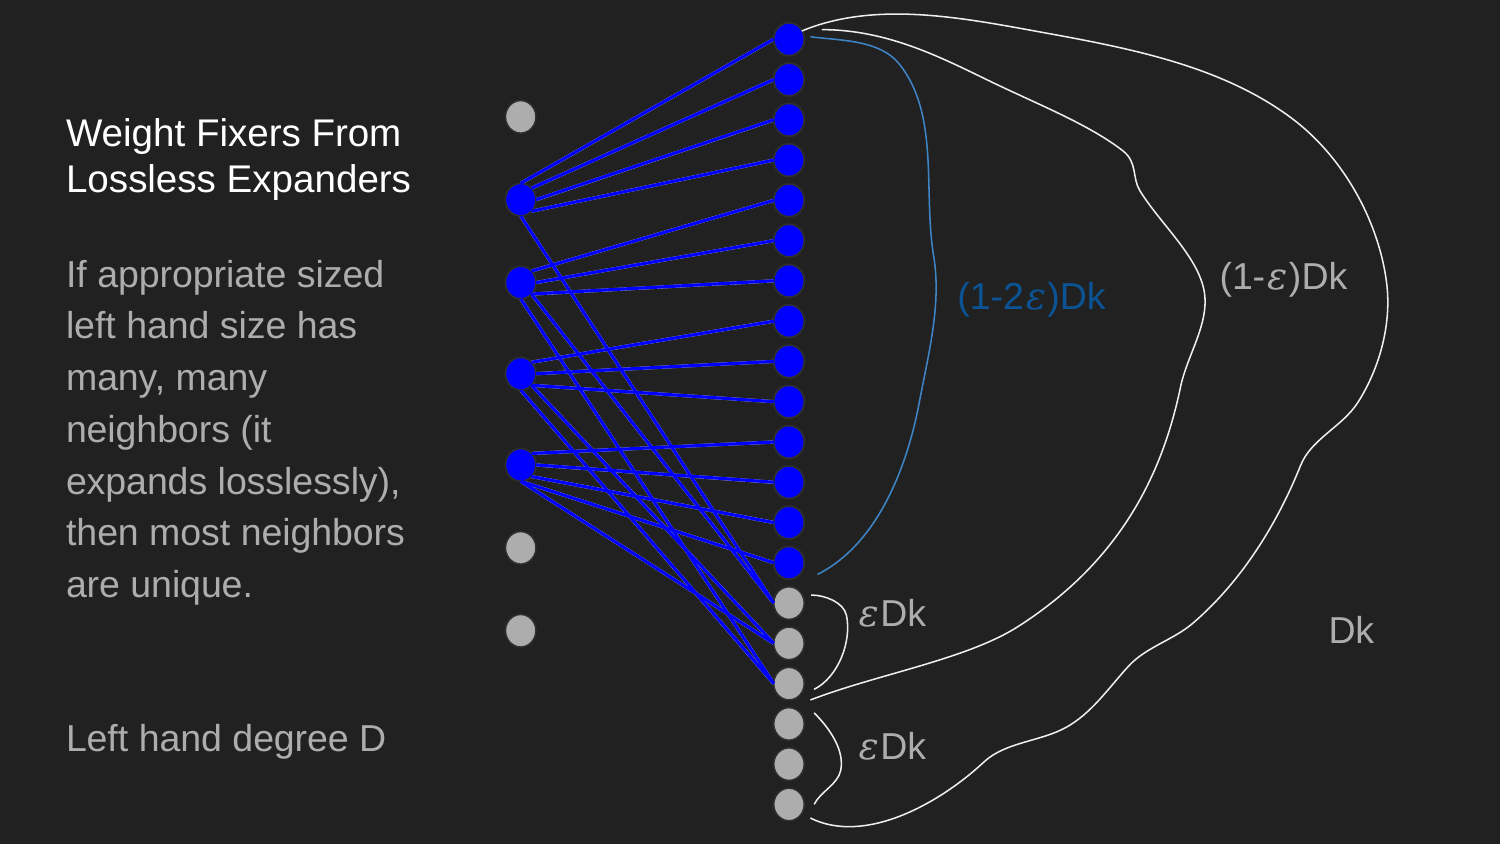

Dk
(1-𝜀)Dk
(1-2𝜀)Dk
# Weight Fixers From Lossless Expanders
If appropriate sized left hand size has many, many neighbors (it expands losslessly), then most neighbors are unique.
Left hand degree D
𝜀Dk
𝜀Dk